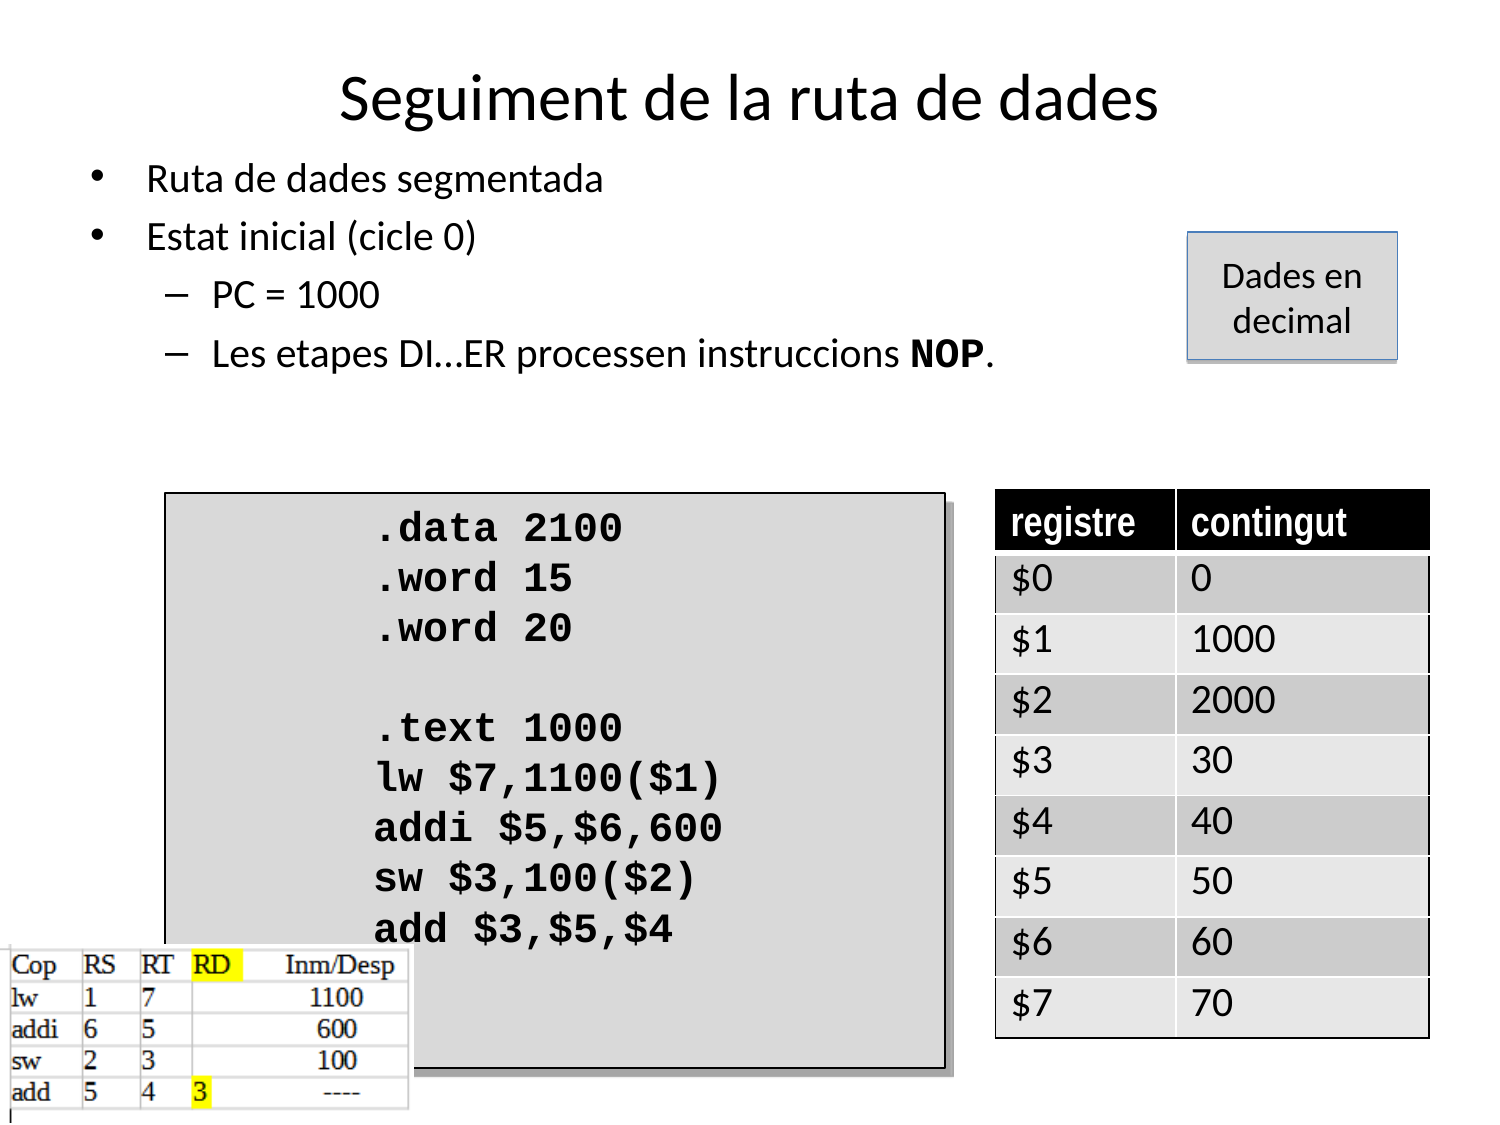

# Seguiment de la ruta de dades
Ruta de dades segmentada
Estat inicial (cicle 0)
PC = 1000
Les etapes DI…ER processen instruccions NOP.
Dades en decimal
| registre | contingut |
| --- | --- |
| $0 | 0 |
| $1 | 1000 |
| $2 | 2000 |
| $3 | 30 |
| $4 | 40 |
| $5 | 50 |
| $6 | 60 |
| $7 | 70 |
	.data 2100
	.word 15
	.word 20
	.text 1000
	lw $7,1100($1)
	addi $5,$6,600
	sw $3,100($2)
	add $3,$5,$4